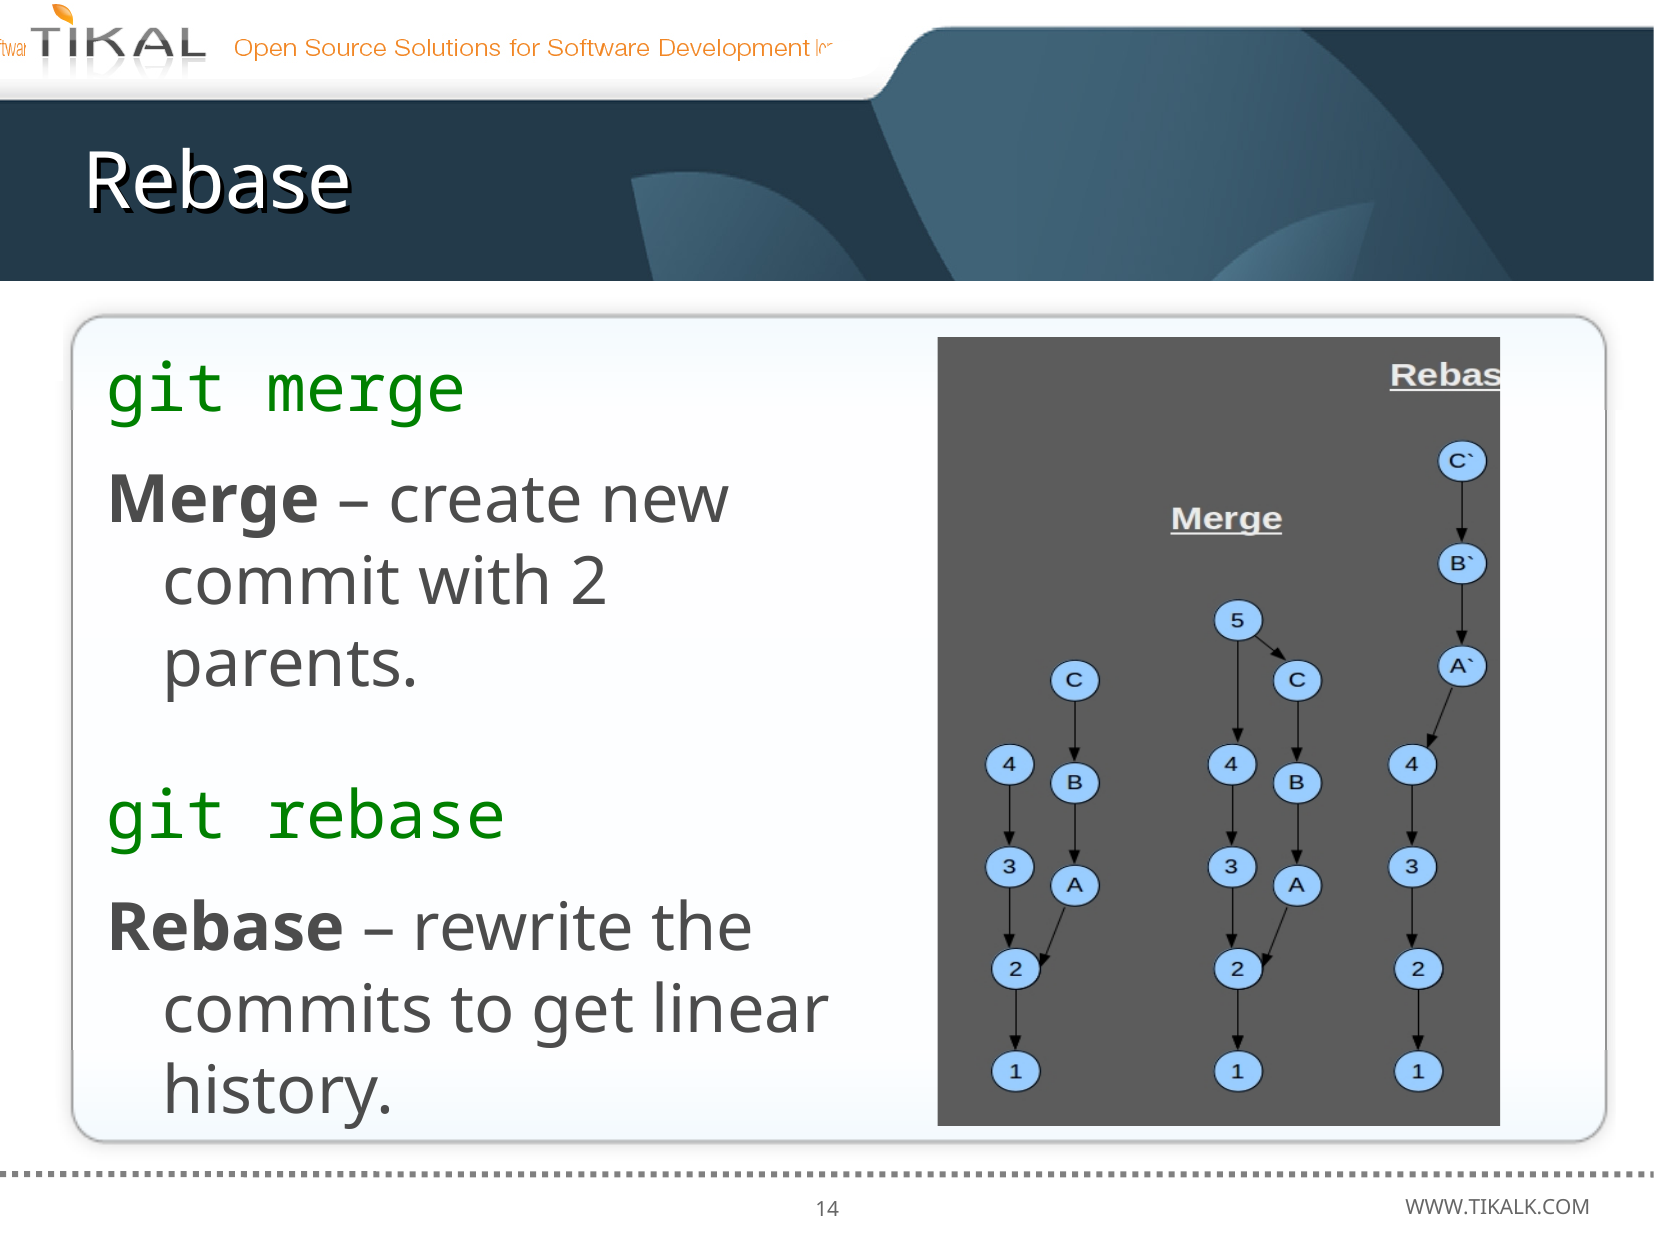

# Rebase
git merge
Merge – create new commit with 2 parents.
git rebase
Rebase – rewrite the commits to get linear history.